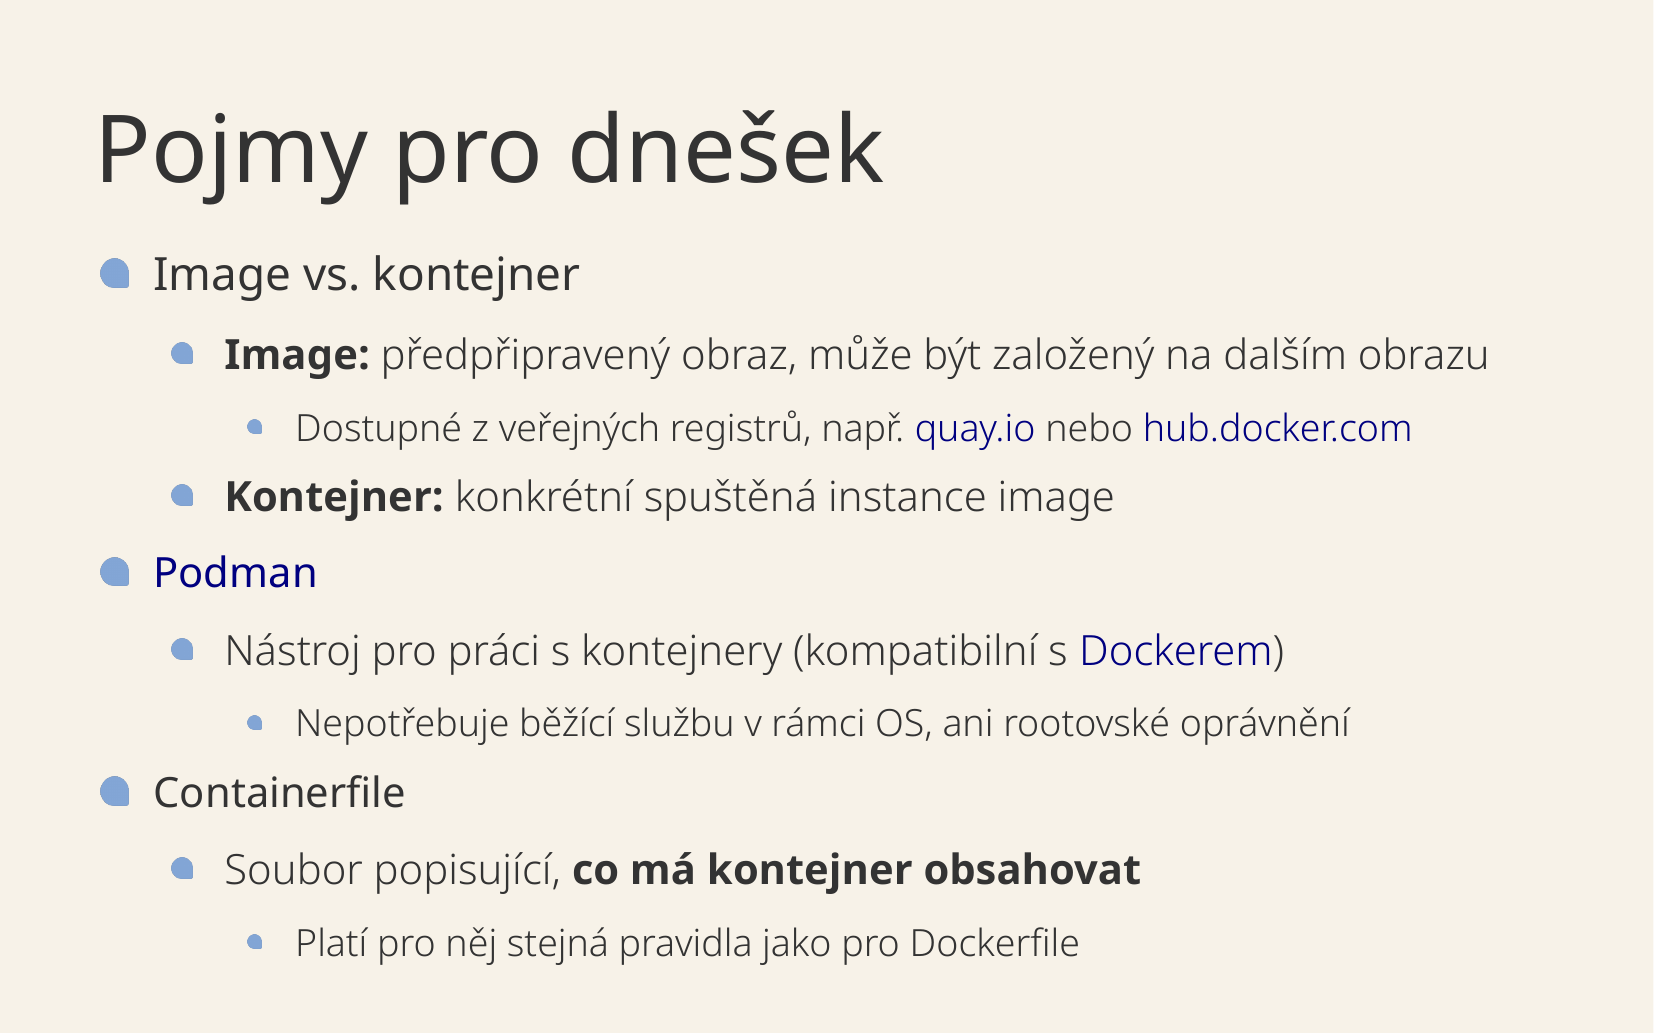

Pojmy pro dnešek
# Image vs. kontejner
Image: předpřipravený obraz, může být založený na dalším obrazu
Dostupné z veřejných registrů, např. quay.io nebo hub.docker.com
Kontejner: konkrétní spuštěná instance image
Podman
Nástroj pro práci s kontejnery (kompatibilní s Dockerem)
Nepotřebuje běžící službu v rámci OS, ani rootovské oprávnění
Containerfile
Soubor popisující, co má kontejner obsahovat
Platí pro něj stejná pravidla jako pro Dockerfile